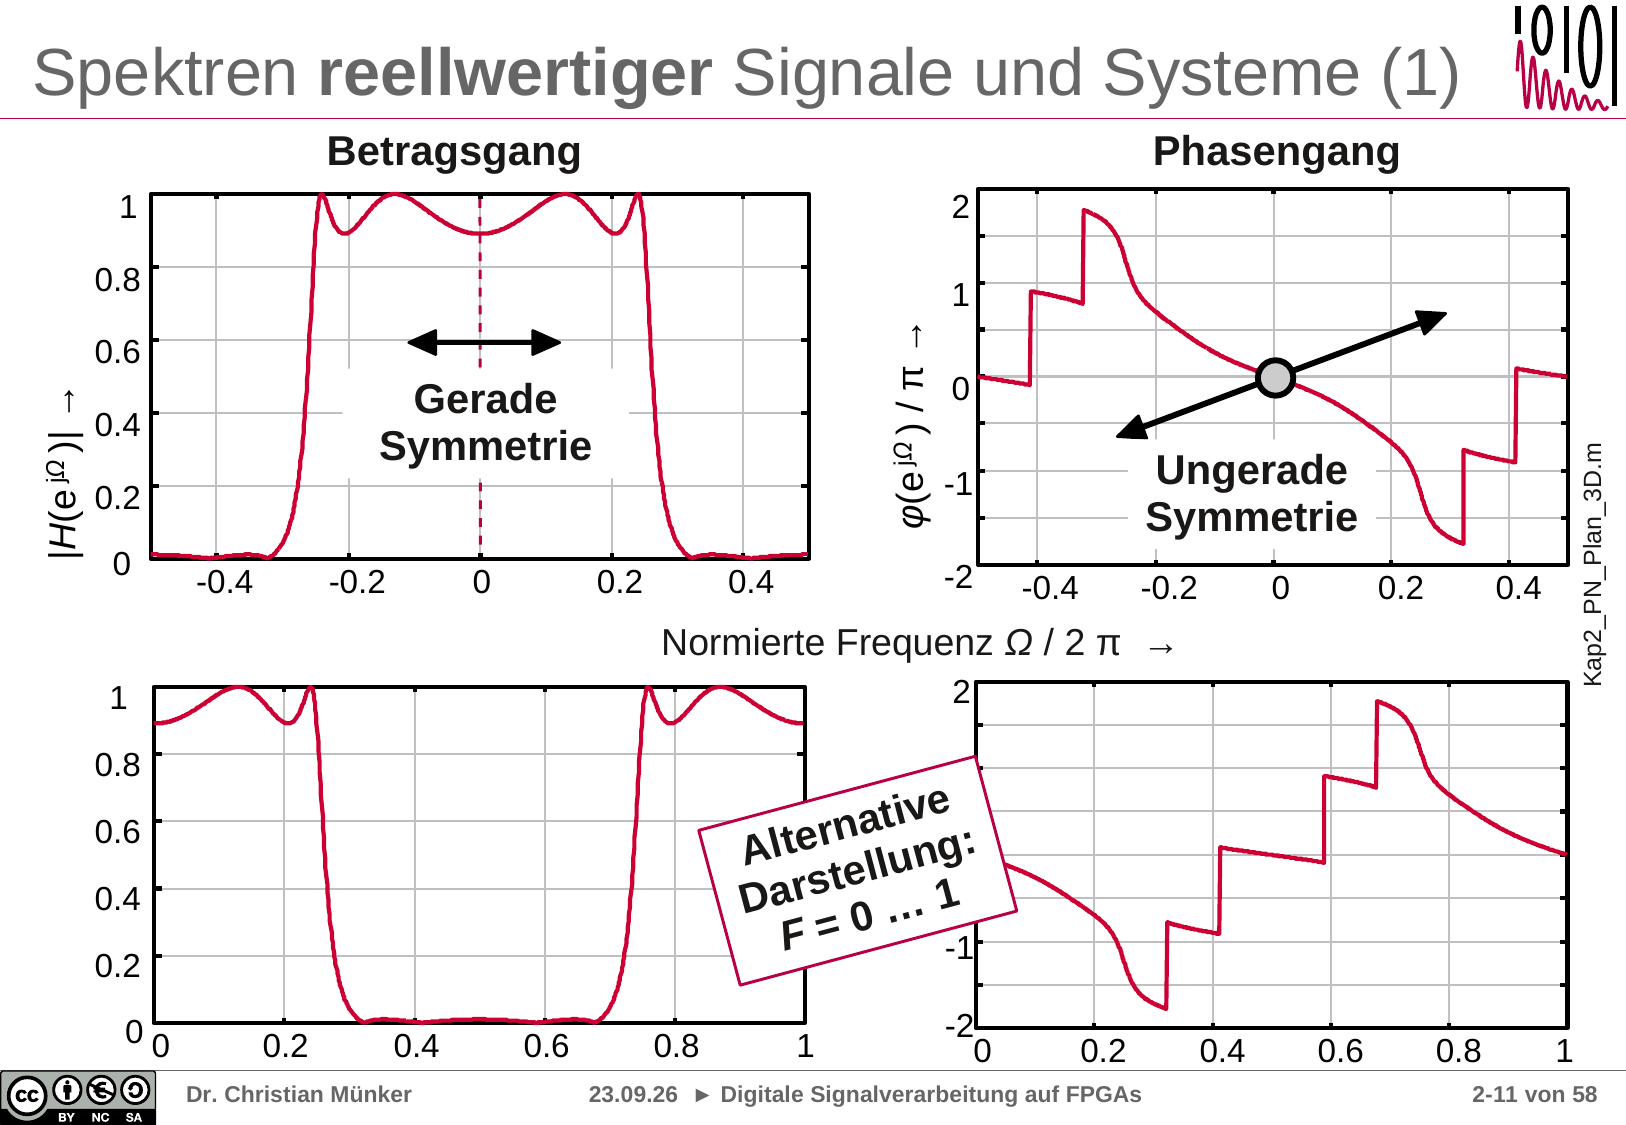

# Spektren reellwertiger Signale und Systeme (1)
Betragsgang
Phasengang
1
0.8
0.6
0.4
0.2
0
-0.4
-0.2
0
0.2
0.4
2
1
0
-1
-2
-0.4
-0.2
0
0.2
0.4
φ(e jΩ ) / π →
Gerade
Symmetrie
|H(e jΩ )| →
Ungerade
Symmetrie
Kap2_PN_Plan_3D.m
Normierte Frequenz Ω / 2 π →
2
1
0
-1
-2
0
0.2
0.4
0.6
0.8
1
1
0.8
0.6
0.4
0.2
0
0
0.2
0.4
0.6
0.8
1
Alternative Darstellung: F = 0 … 1